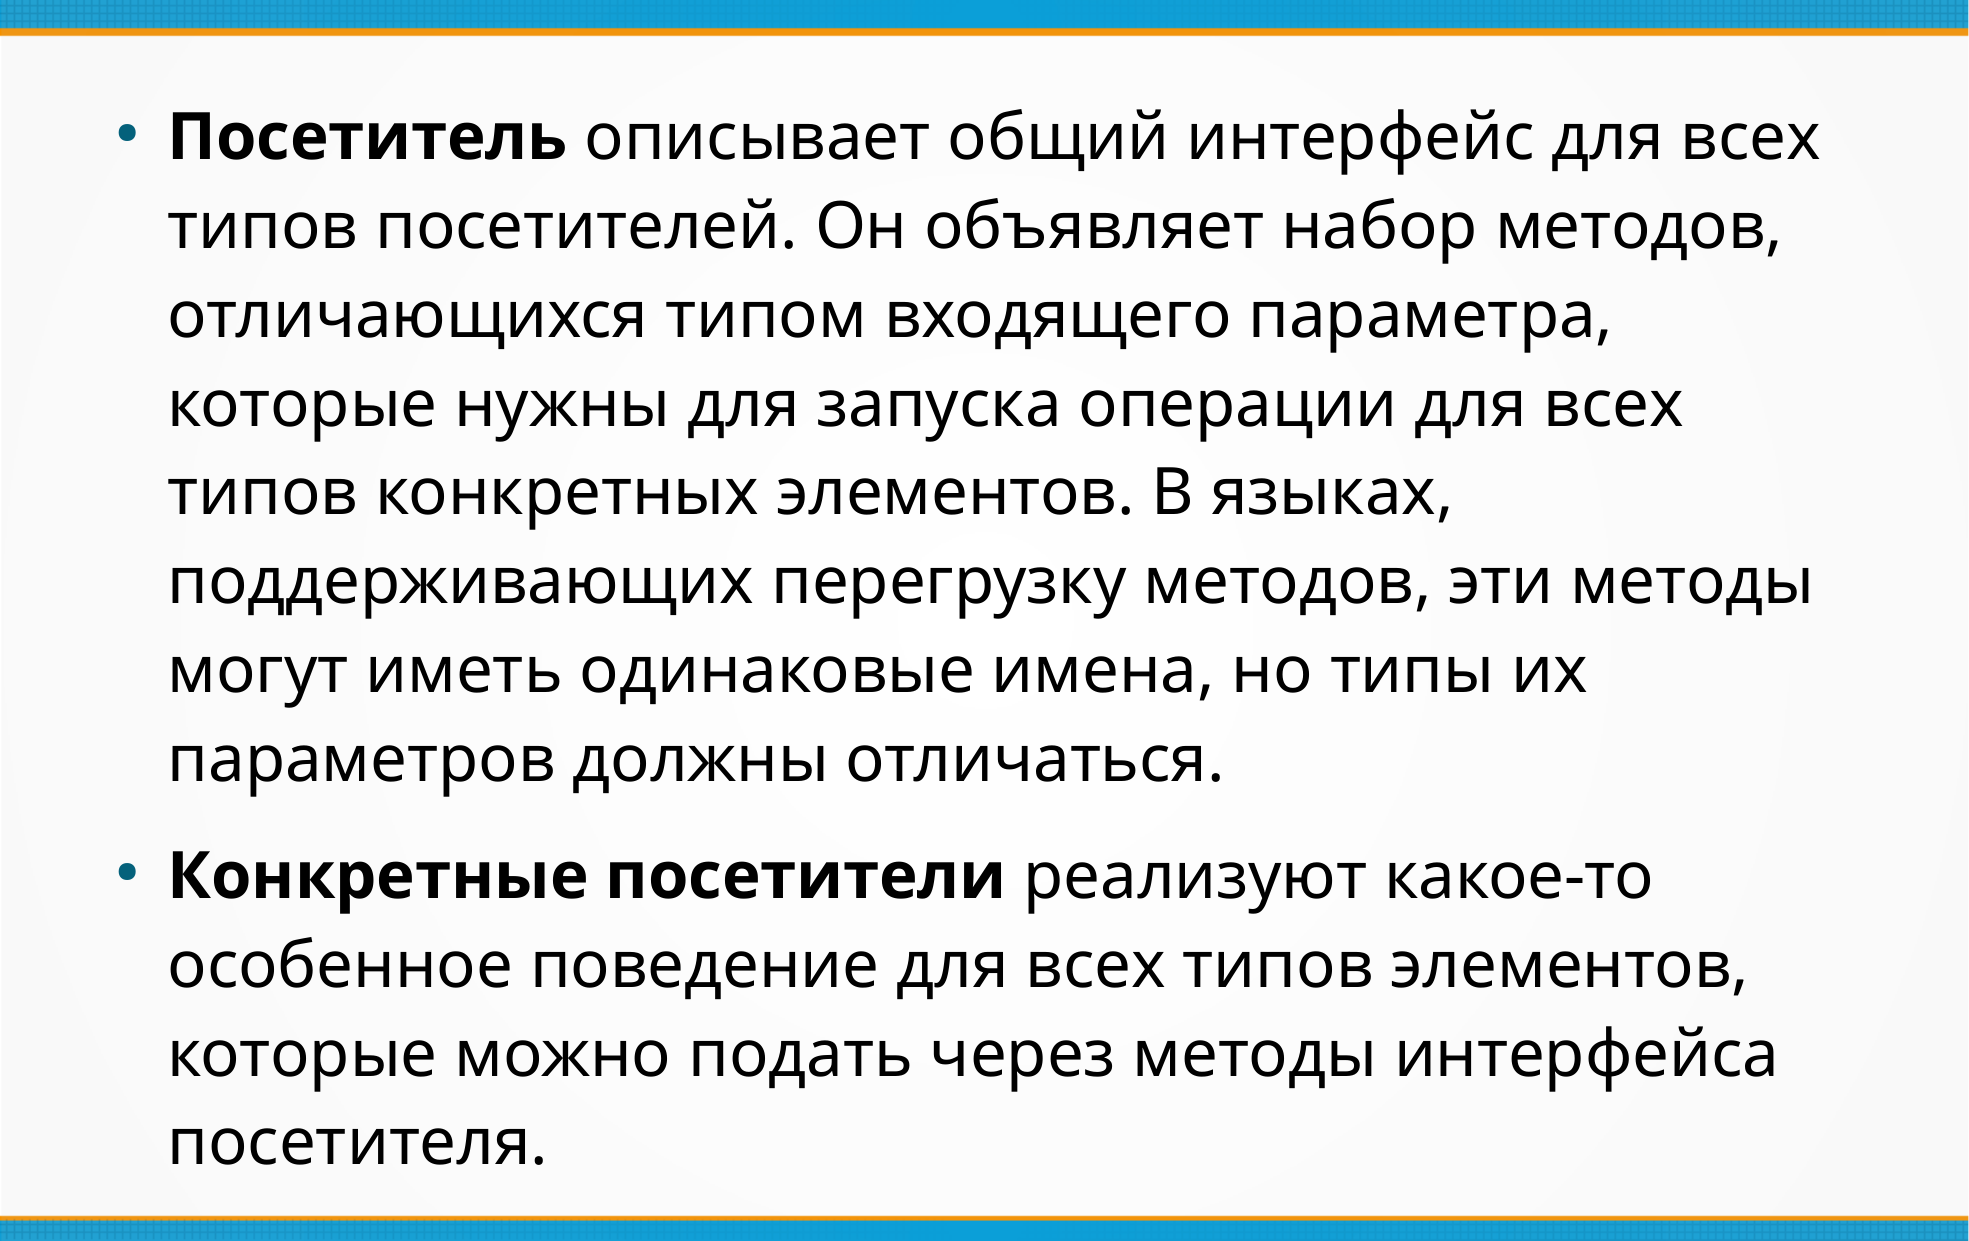

# Посетитель описывает общий интерфейс для всех типов посетителей. Он объявляет набор методов, отличающихся типом входящего параметра, которые нужны для запуска операции для всех типов конкретных элементов. В языках, поддерживающих перегрузку методов, эти методы могут иметь одинаковые имена, но типы их параметров должны отличаться.
Конкретные посетители реализуют какое-то особенное поведение для всех типов элементов, которые можно подать через методы интерфейса посетителя.